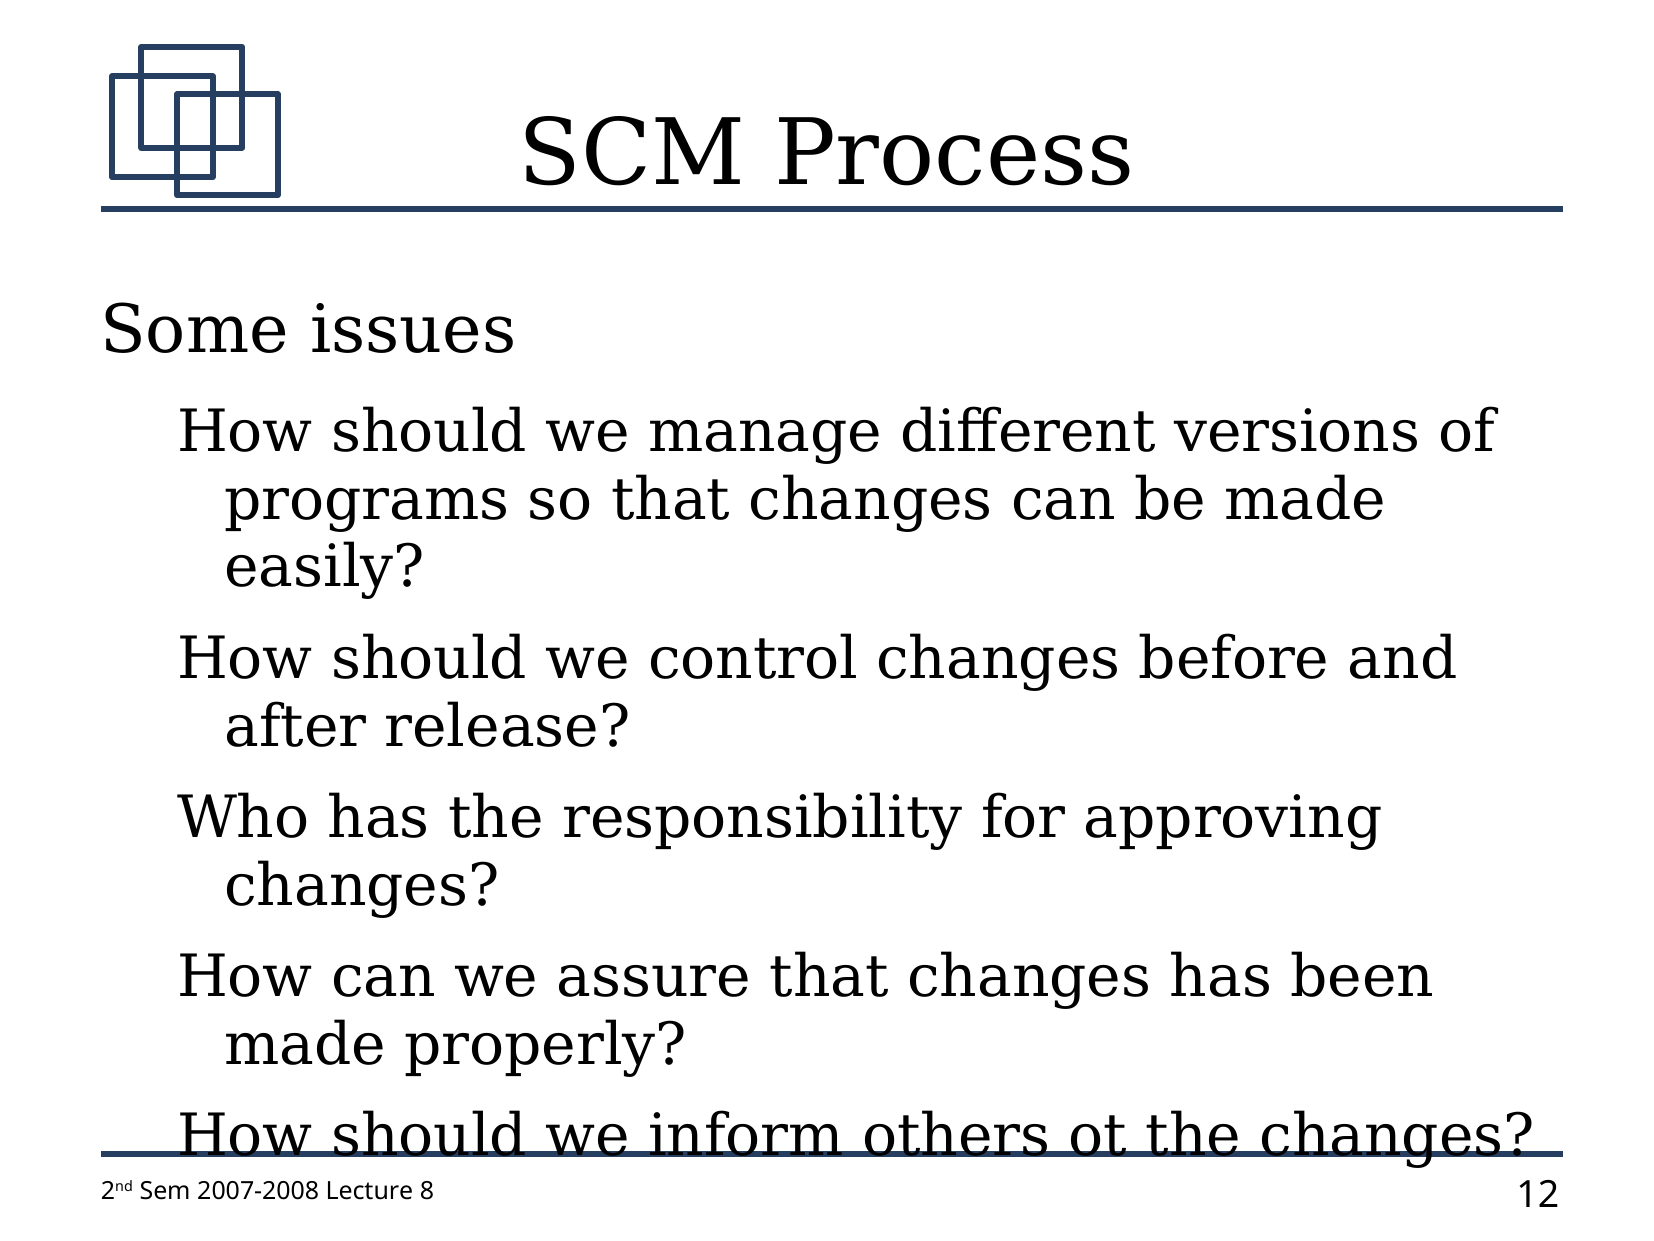

# SCM Process
Some issues
How should we manage different versions of programs so that changes can be made easily?
How should we control changes before and after release?
Who has the responsibility for approving changes?
How can we assure that changes has been made properly?
How should we inform others ot the changes?